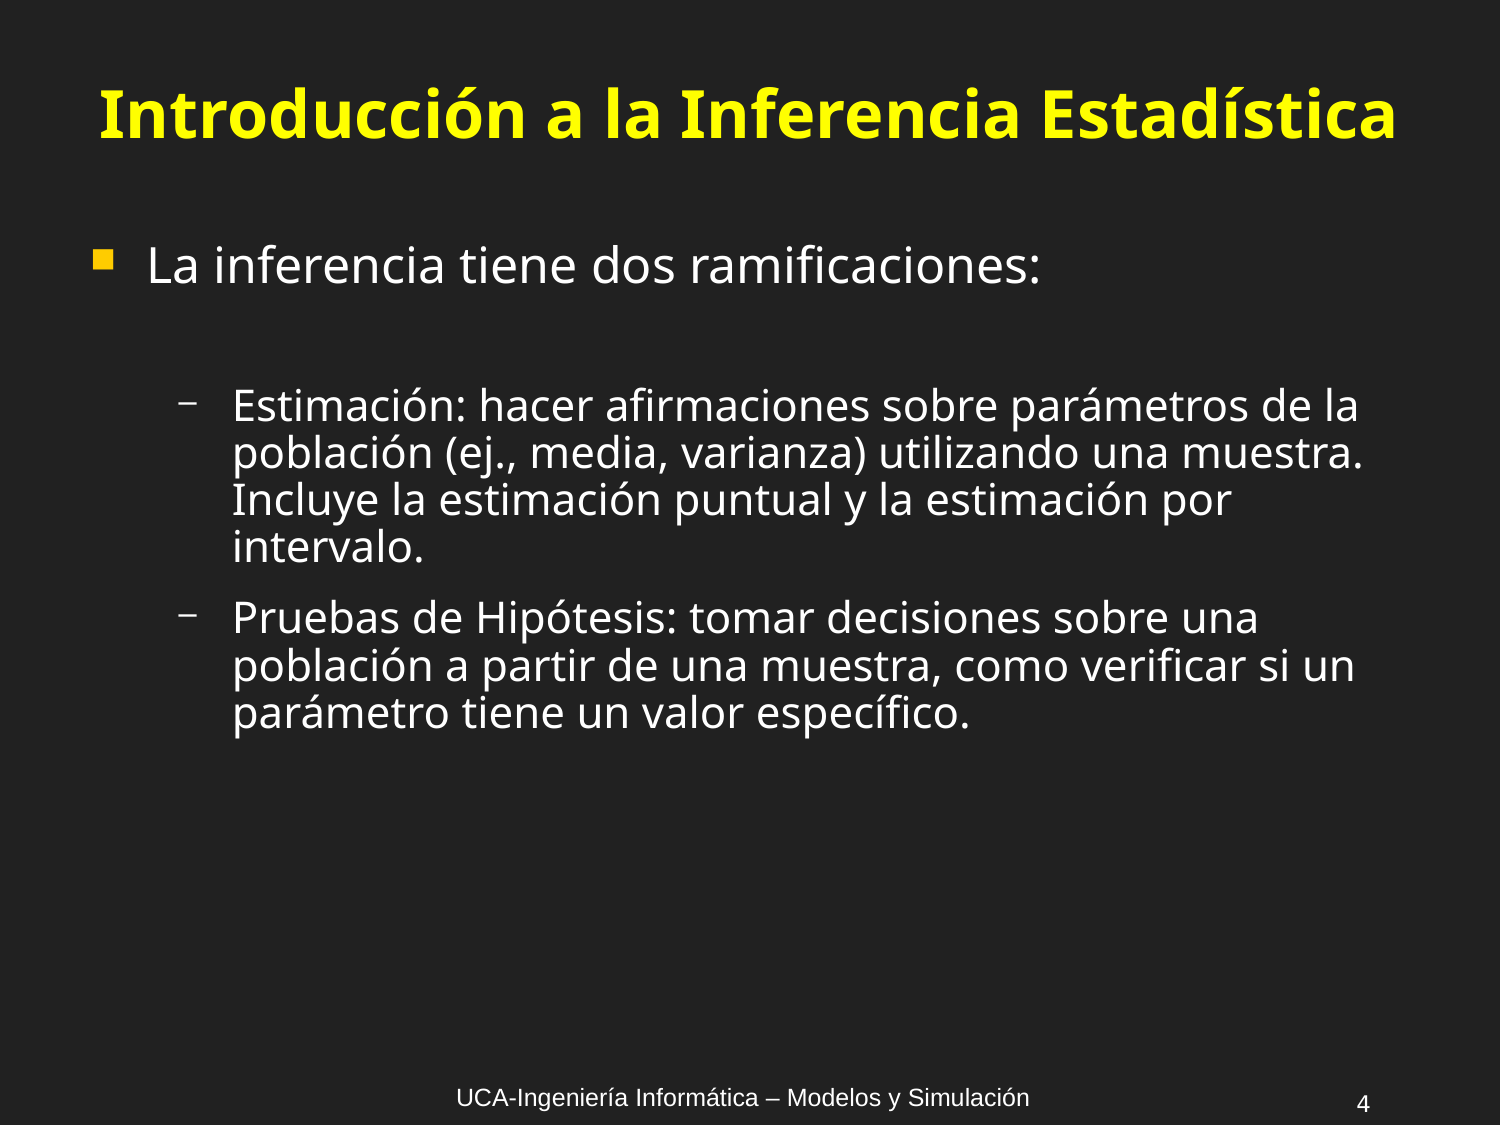

# Introducción a la Inferencia Estadística
La inferencia tiene dos ramificaciones:
Estimación: hacer afirmaciones sobre parámetros de la población (ej., media, varianza) utilizando una muestra. Incluye la estimación puntual y la estimación por intervalo.
Pruebas de Hipótesis: tomar decisiones sobre una población a partir de una muestra, como verificar si un parámetro tiene un valor específico.